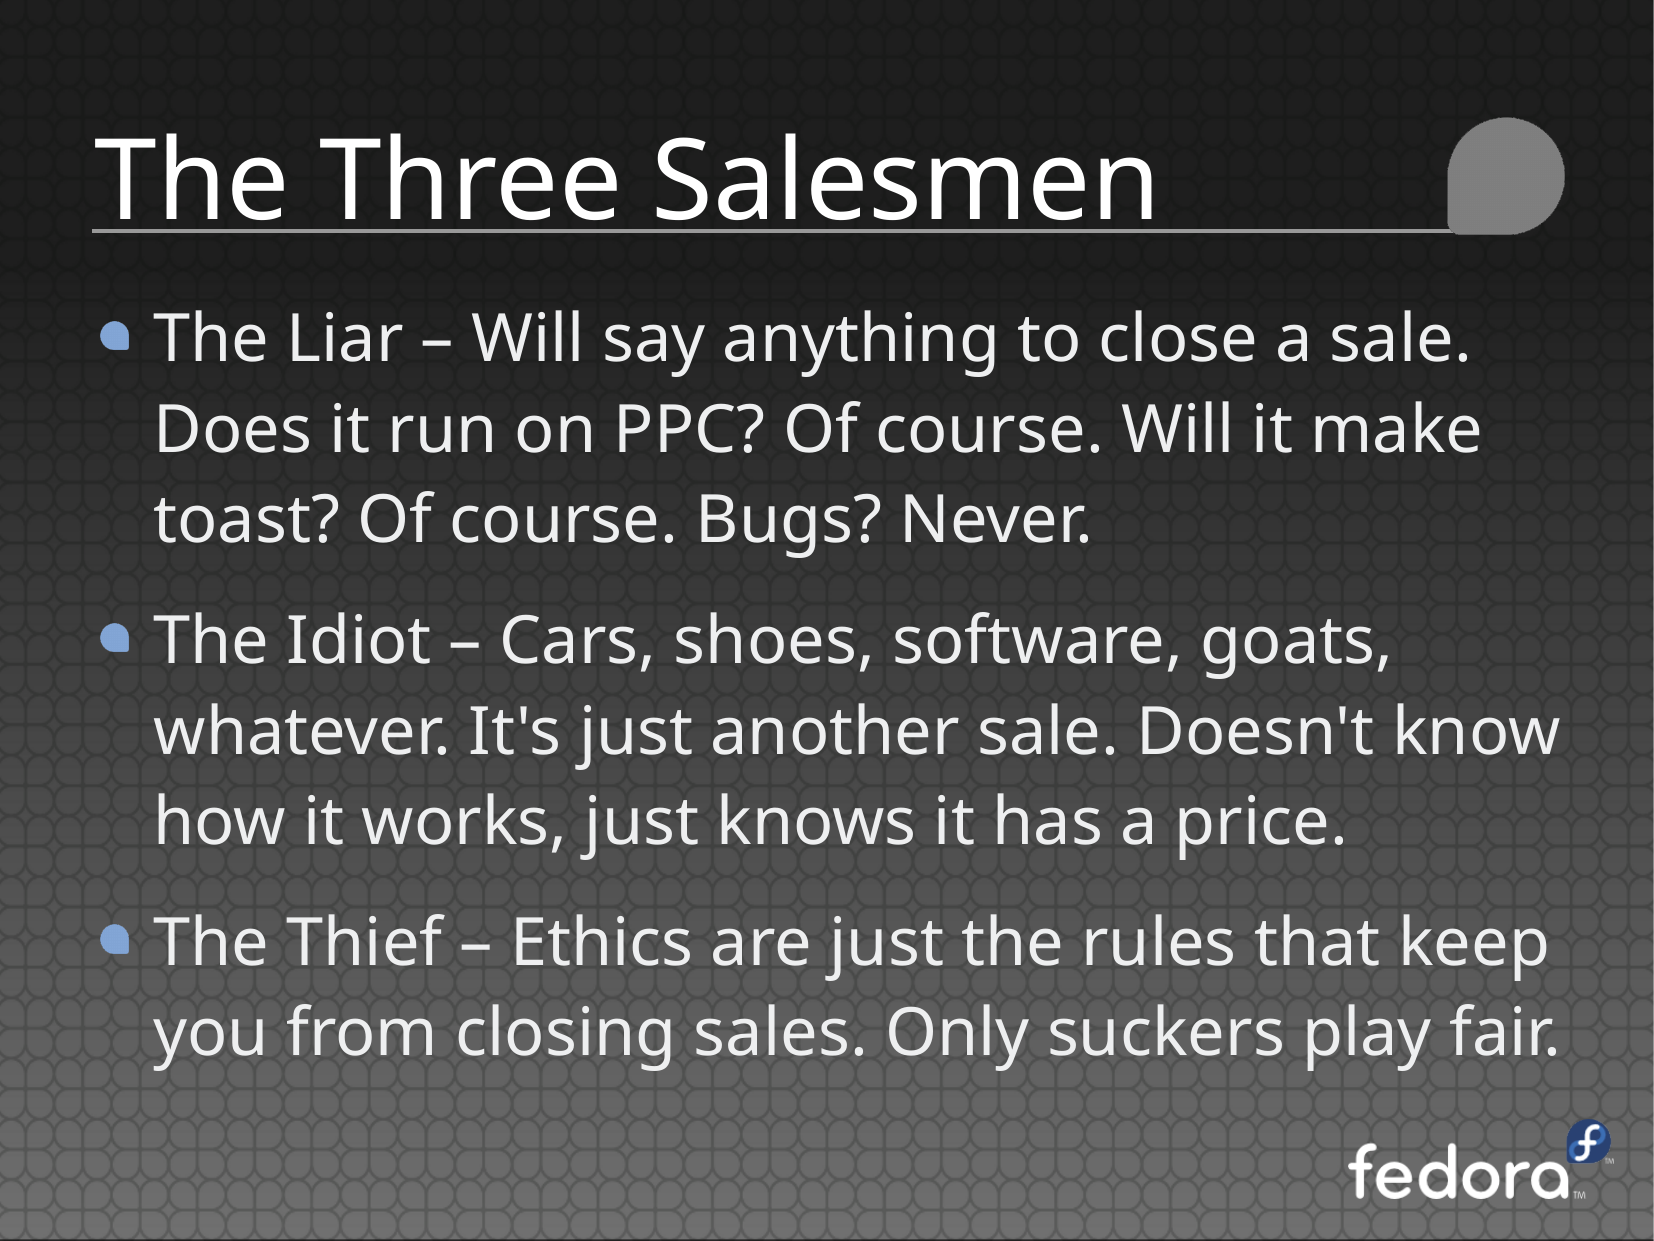

The Three Salesmen
# The Liar – Will say anything to close a sale. Does it run on PPC? Of course. Will it make toast? Of course. Bugs? Never.
The Idiot – Cars, shoes, software, goats, whatever. It's just another sale. Doesn't know how it works, just knows it has a price.
The Thief – Ethics are just the rules that keep you from closing sales. Only suckers play fair.